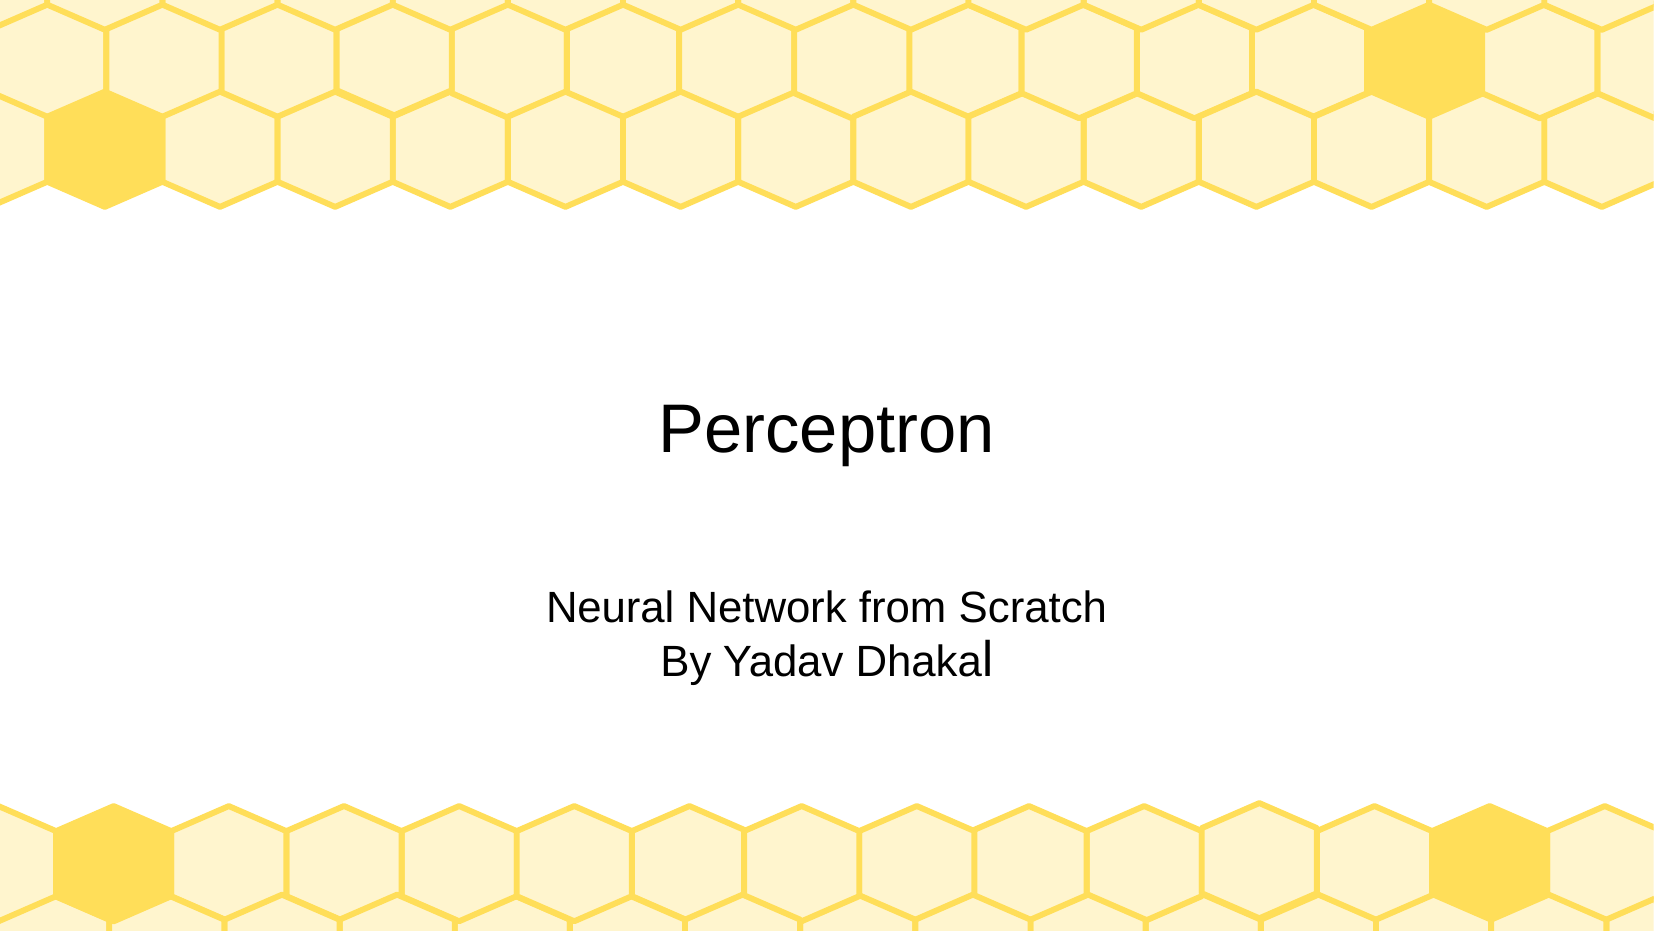

# Perceptron
Neural Network from Scratch
By Yadav Dhakal